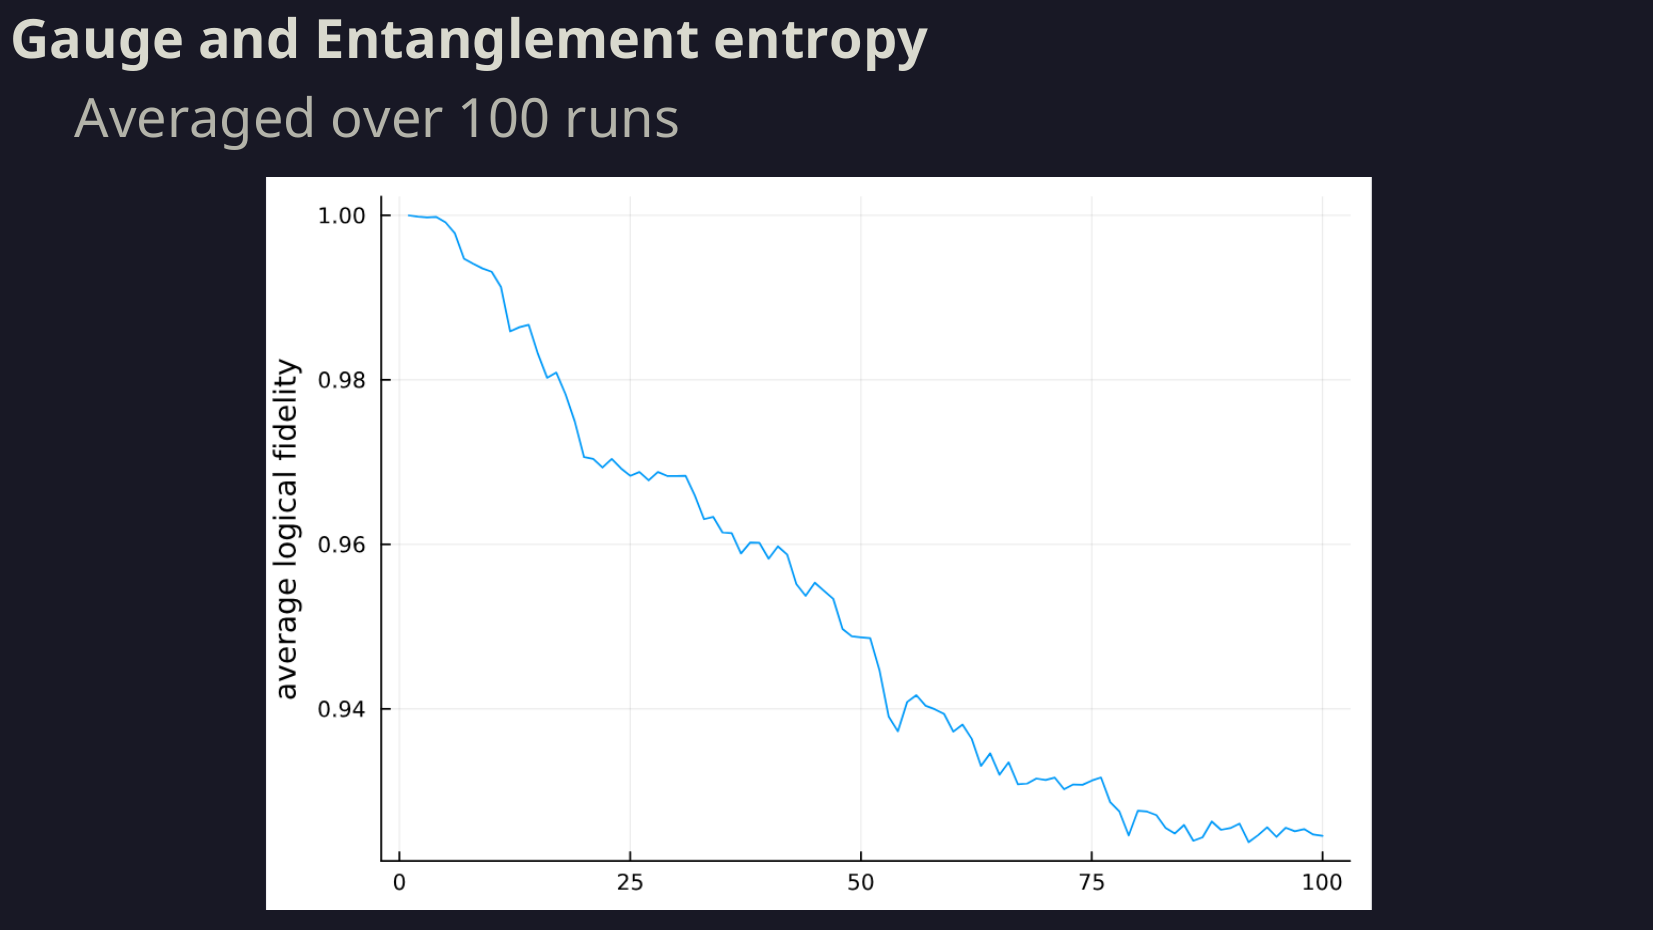

Gauge and Entanglement entropy
Averaged over 100 runs